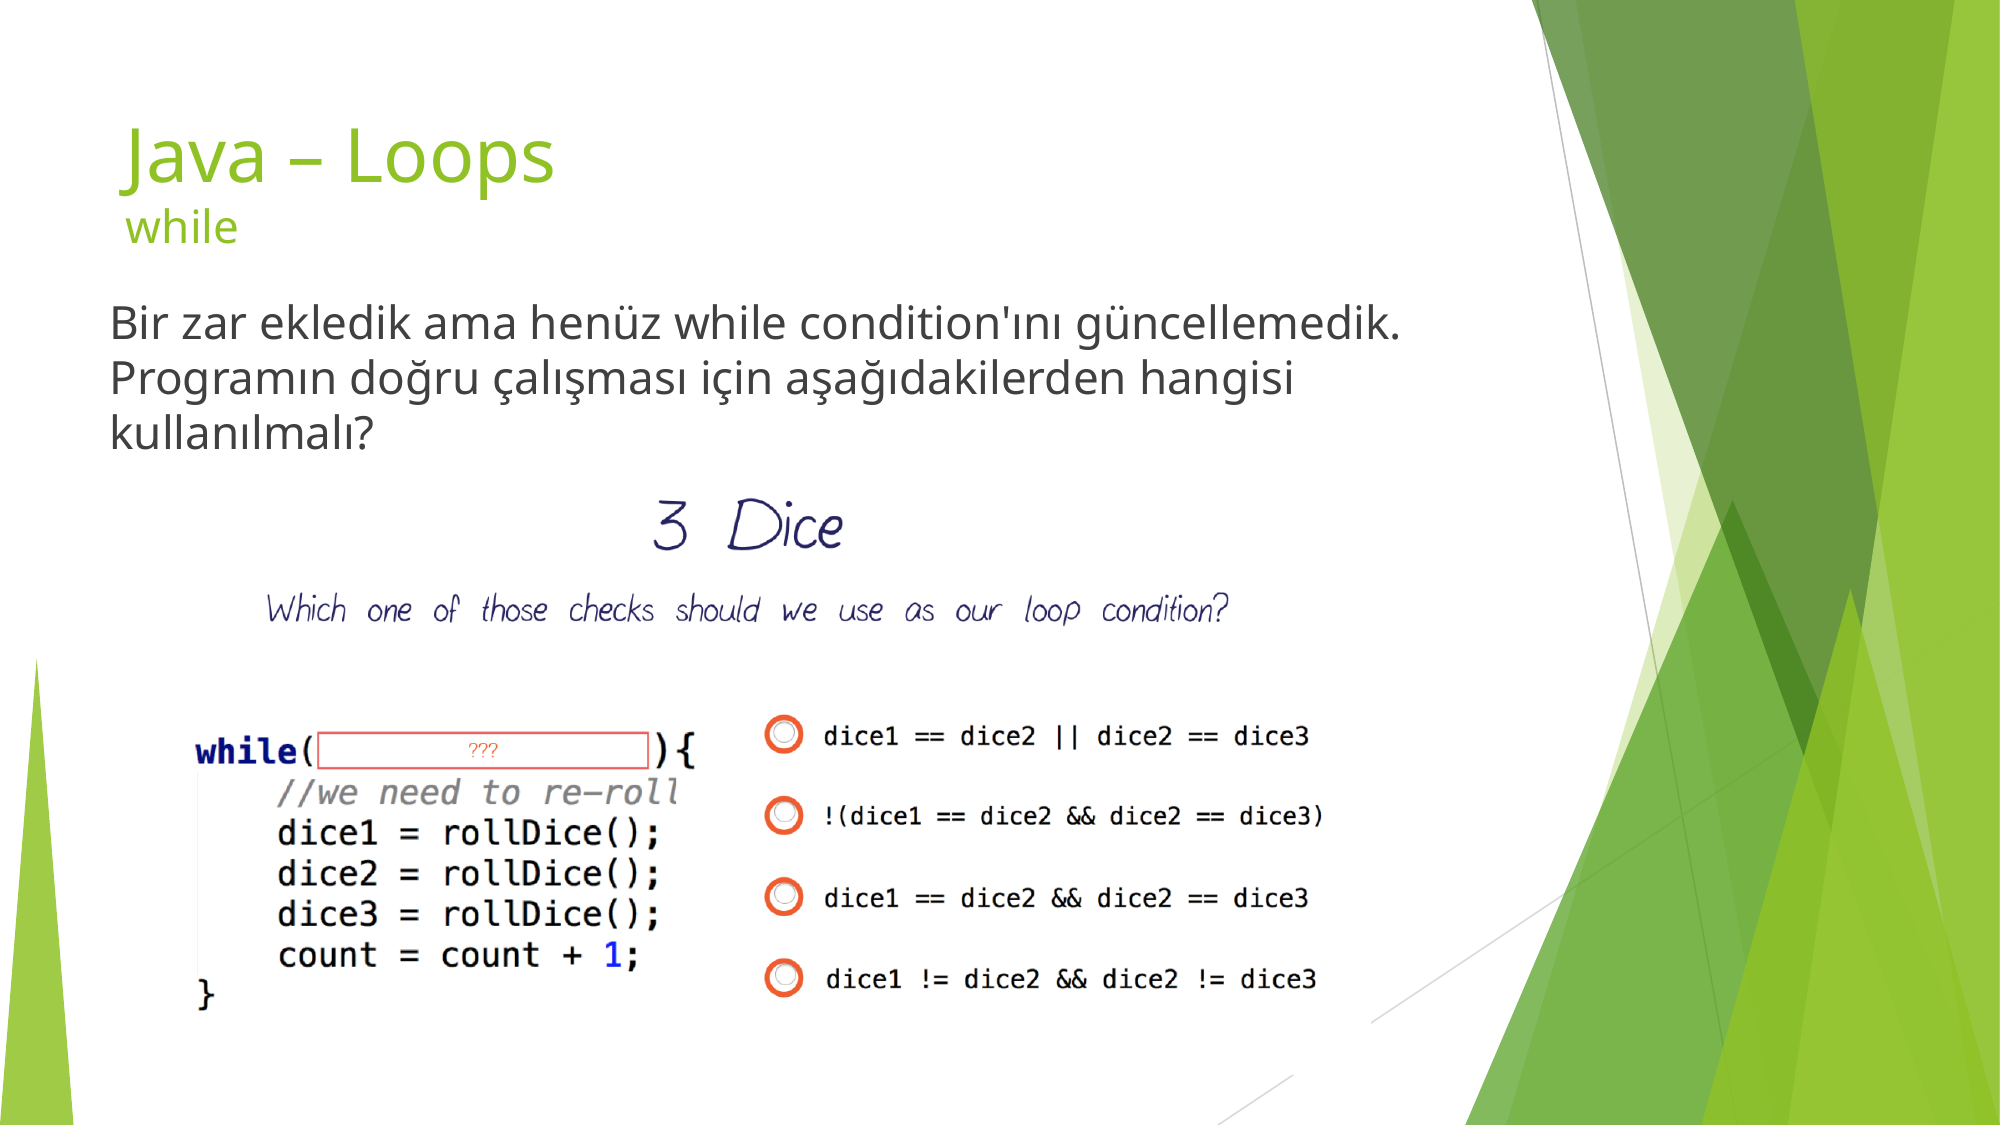

# Java – Loops while
Bir zar ekledik ama henüz while condition'ını güncellemedik. Programın doğru çalışması için aşağıdakilerden hangisi kullanılmalı?